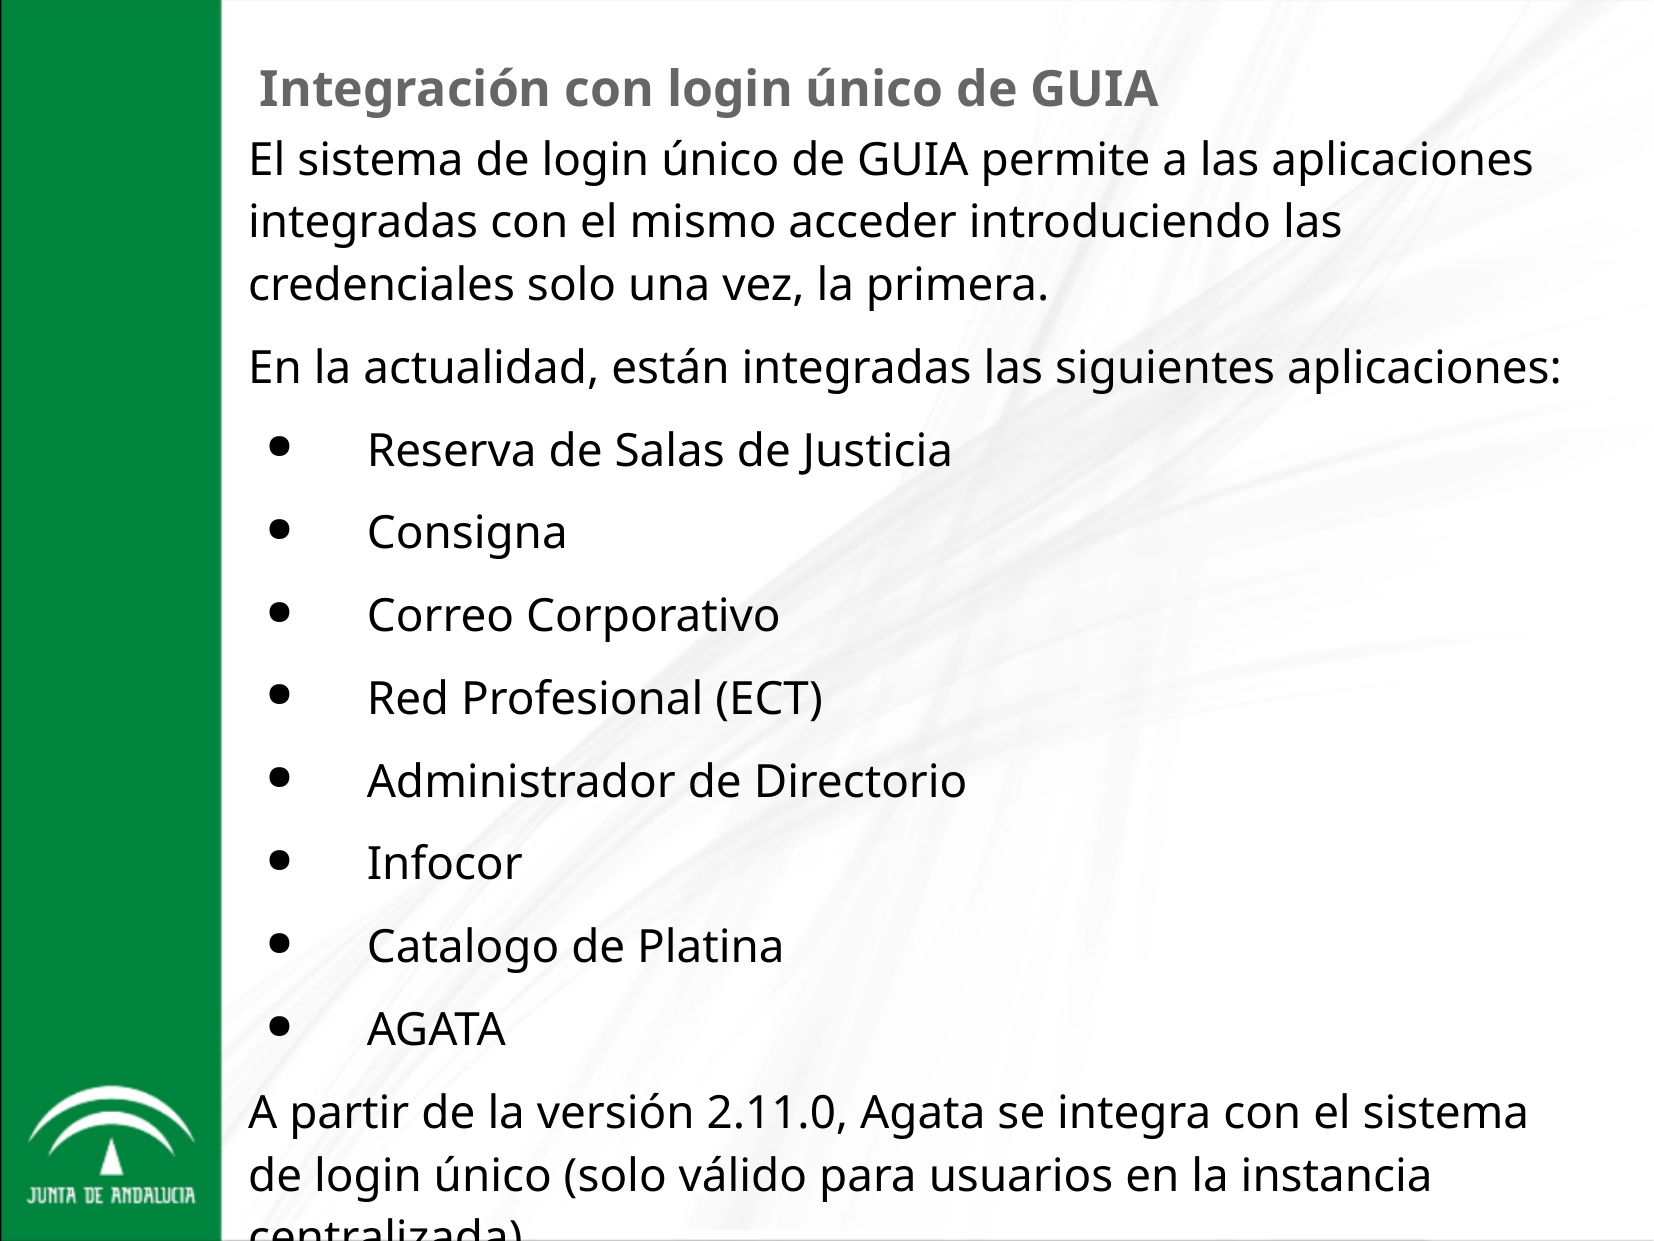

# Integración con login único de GUIA
El sistema de login único de GUIA permite a las aplicaciones integradas con el mismo acceder introduciendo las credenciales solo una vez, la primera.
En la actualidad, están integradas las siguientes aplicaciones:
 Reserva de Salas de Justicia
 Consigna
 Correo Corporativo
 Red Profesional (ECT)
 Administrador de Directorio
 Infocor
 Catalogo de Platina
 AGATA
A partir de la versión 2.11.0, Agata se integra con el sistema de login único (solo válido para usuarios en la instancia centralizada)